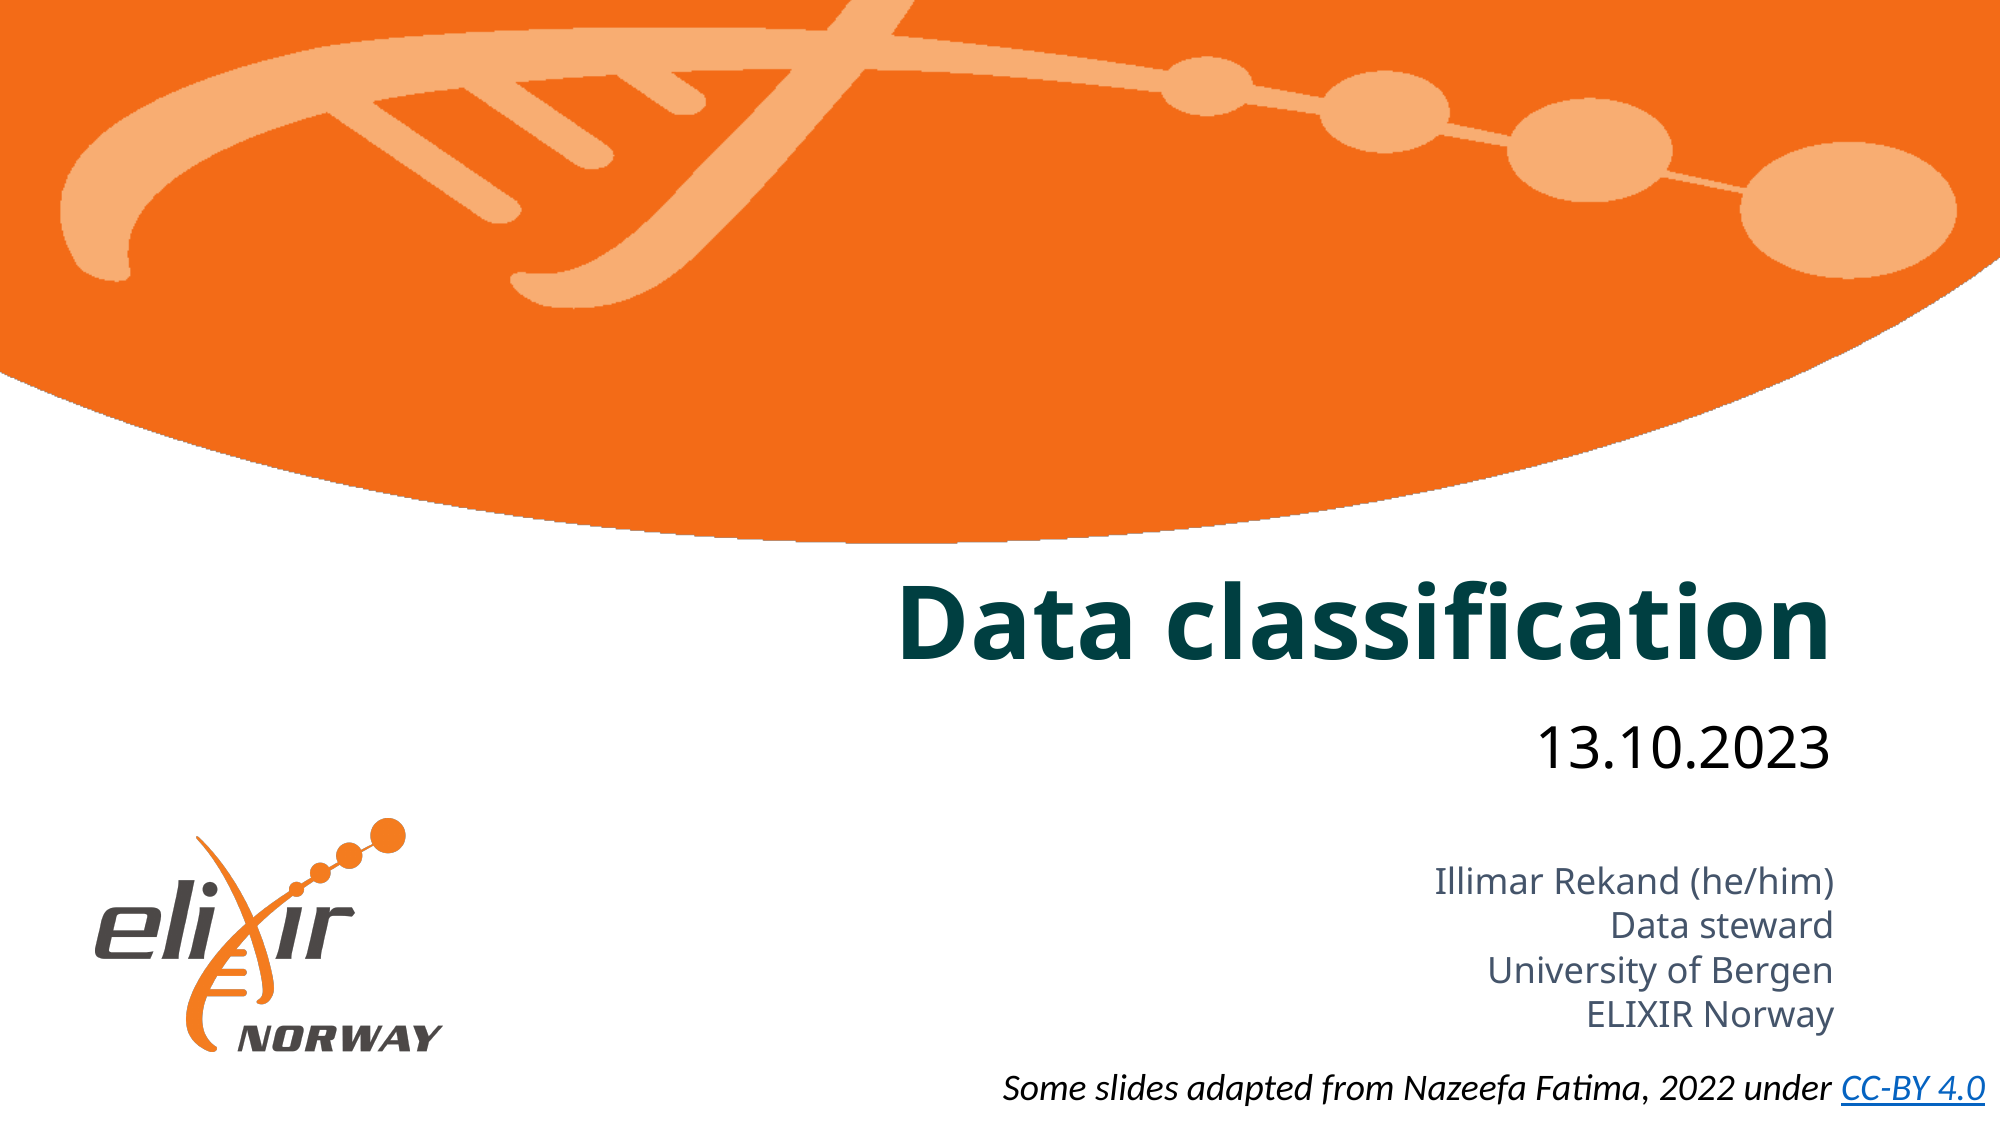

# Data classification
13.10.2023
Illimar Rekand (he/him)
Data steward
University of Bergen
ELIXIR Norway
Some slides adapted from Nazeefa Fatima, 2022 under CC-BY 4.0